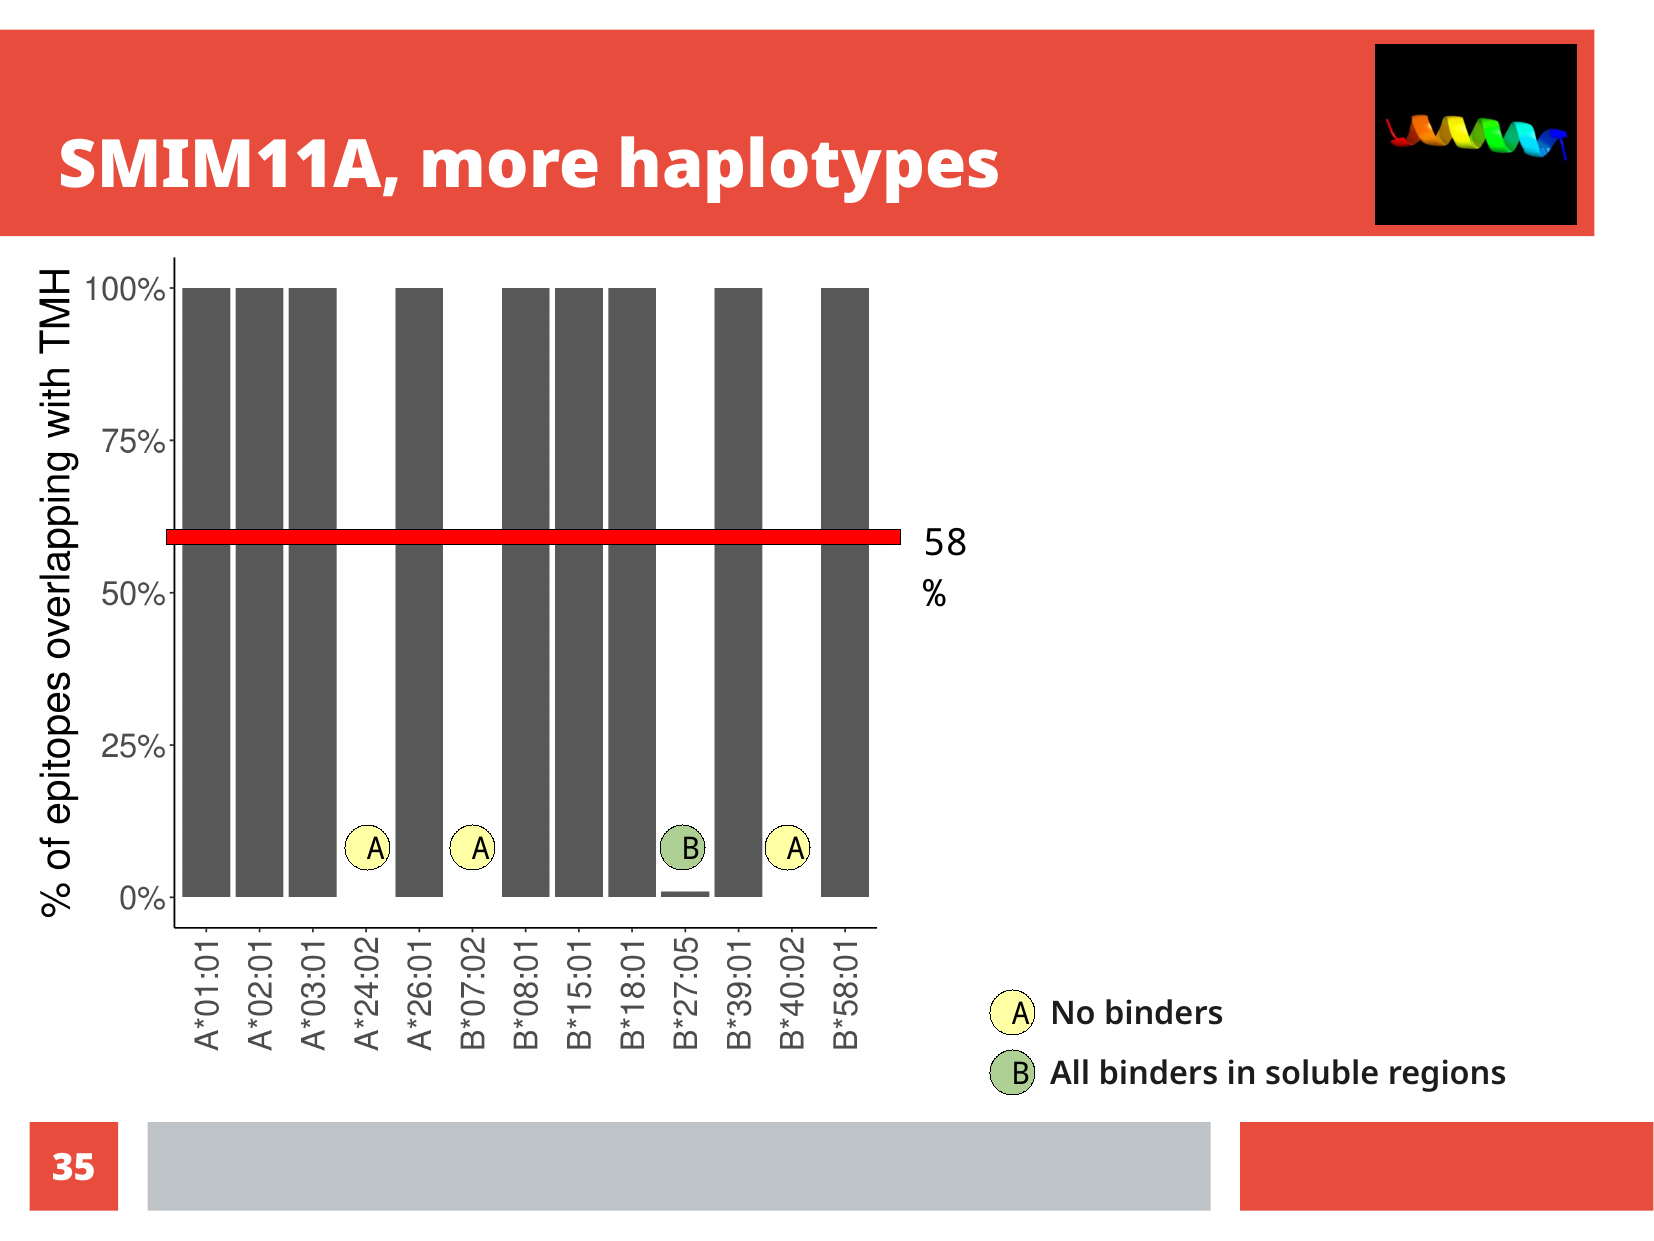

# SMIM11A, more haplotypes
58%
A
B
A
A
A
No binders
All binders in soluble regions
B
35